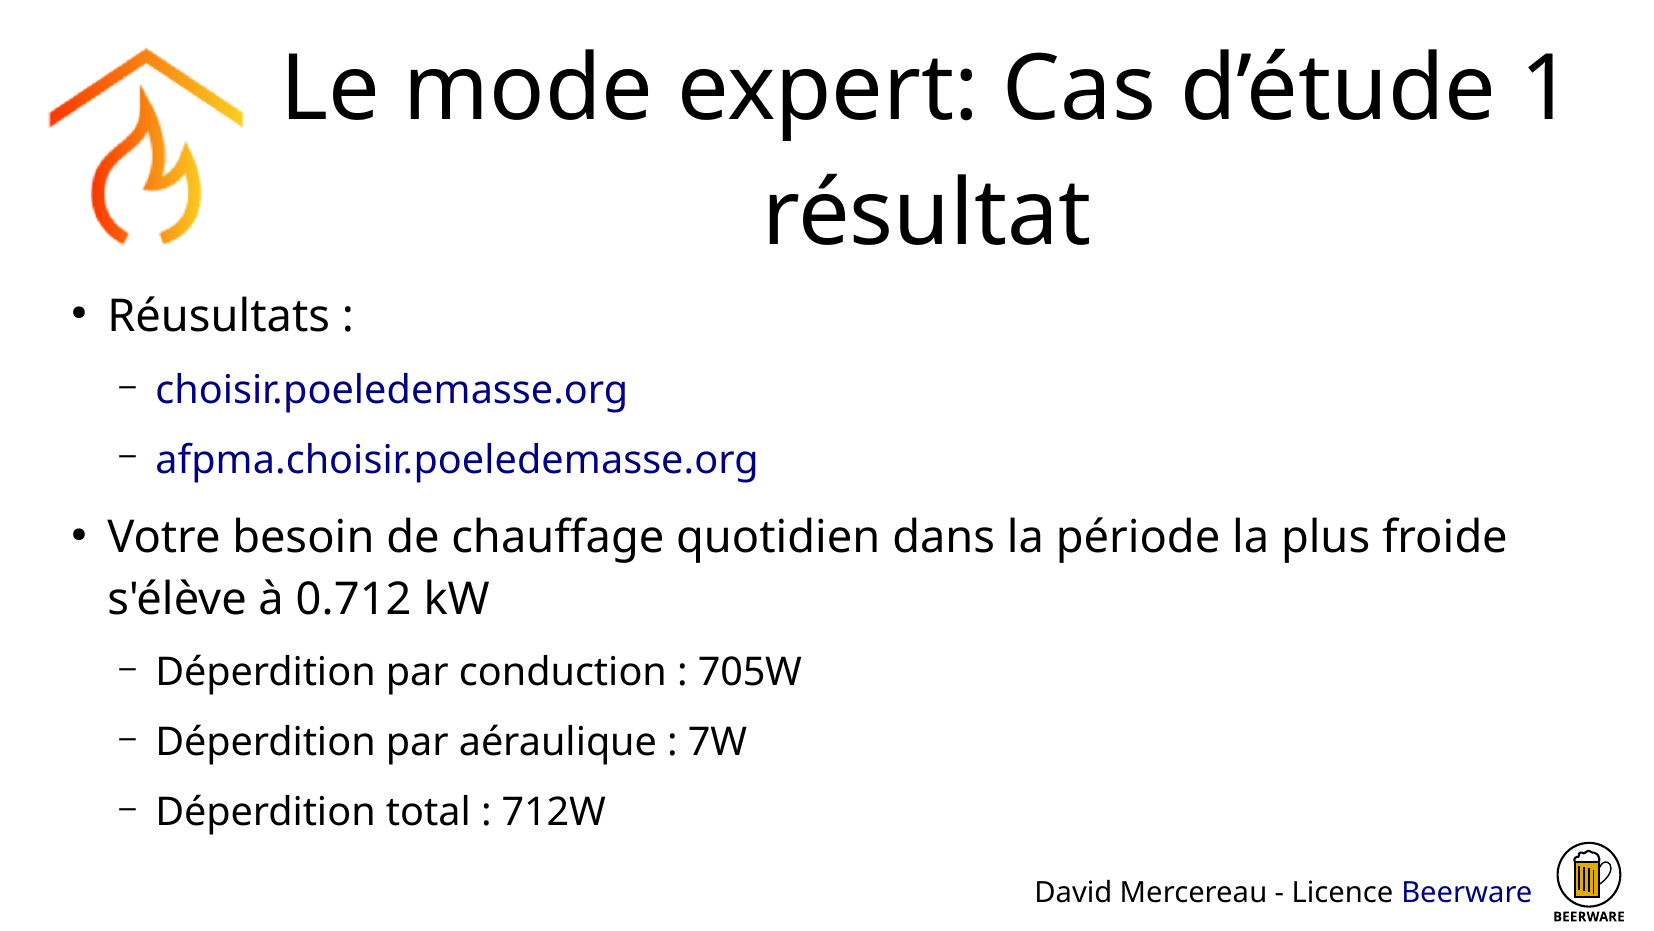

# Le mode expert: Cas d’étude 1 résultat
Réusultats :
choisir.poeledemasse.org
afpma.choisir.poeledemasse.org
Votre besoin de chauffage quotidien dans la période la plus froide s'élève à 0.712 kW
Déperdition par conduction : 705W
Déperdition par aéraulique : 7W
Déperdition total : 712W